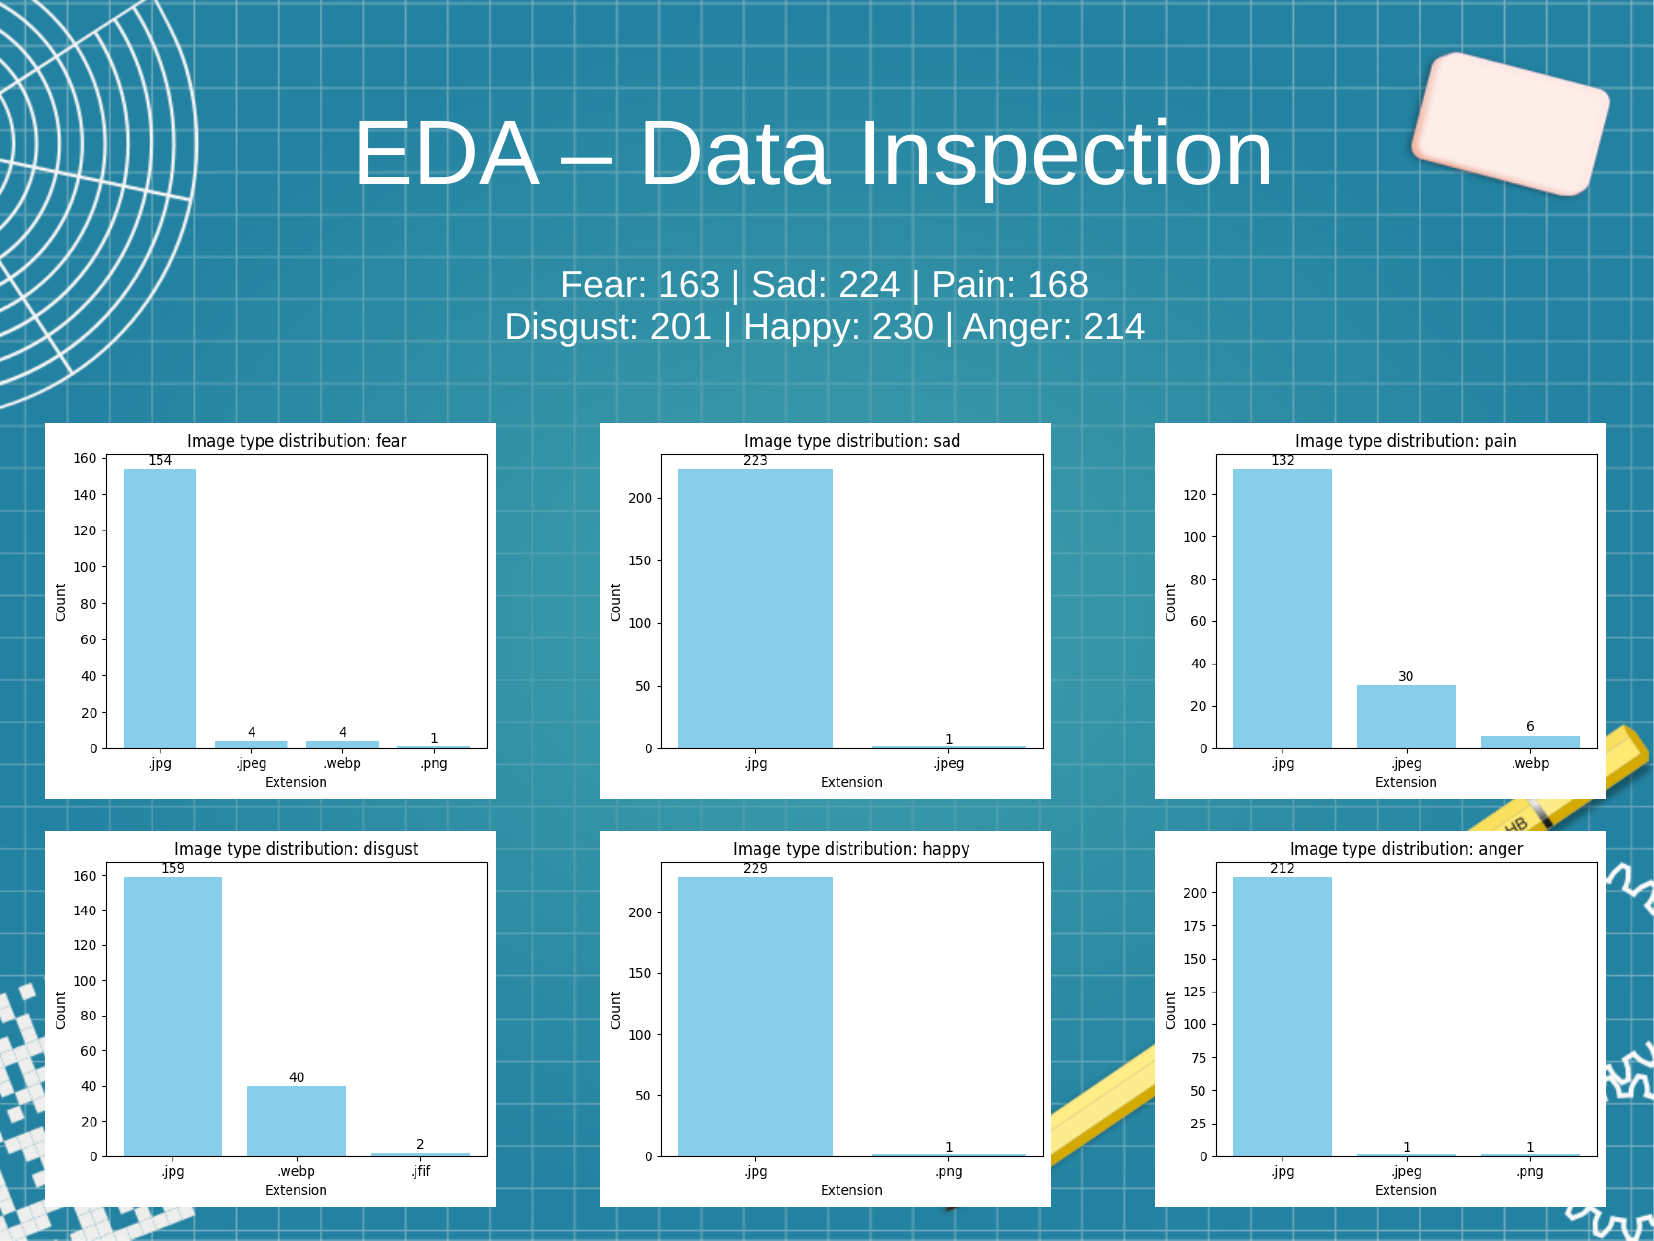

# EDA – Data Inspection
Fear: 163 | Sad: 224 | Pain: 168
Disgust: 201 | Happy: 230 | Anger: 214